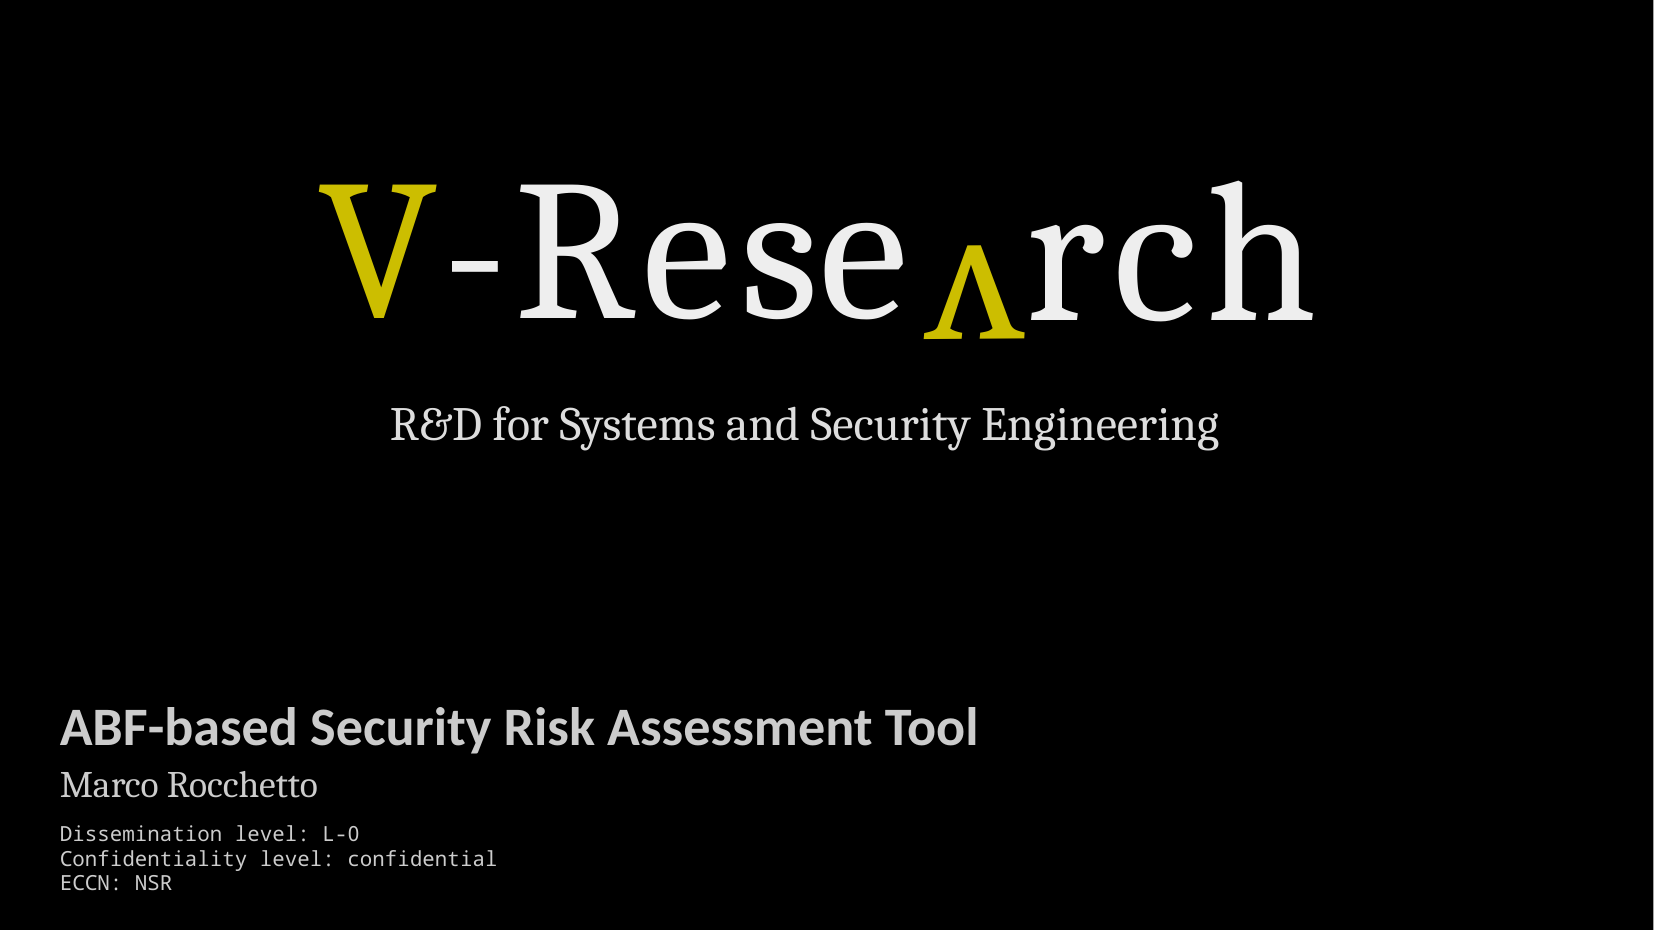

V
-
R
e
s
e
r
c
h
v
R&D for Systems and Security Engineering
ABF-based Security Risk Assessment Tool
Marco Rocchetto
Dissemination level: L-0
Confidentiality level: confidential
ECCN: NSR